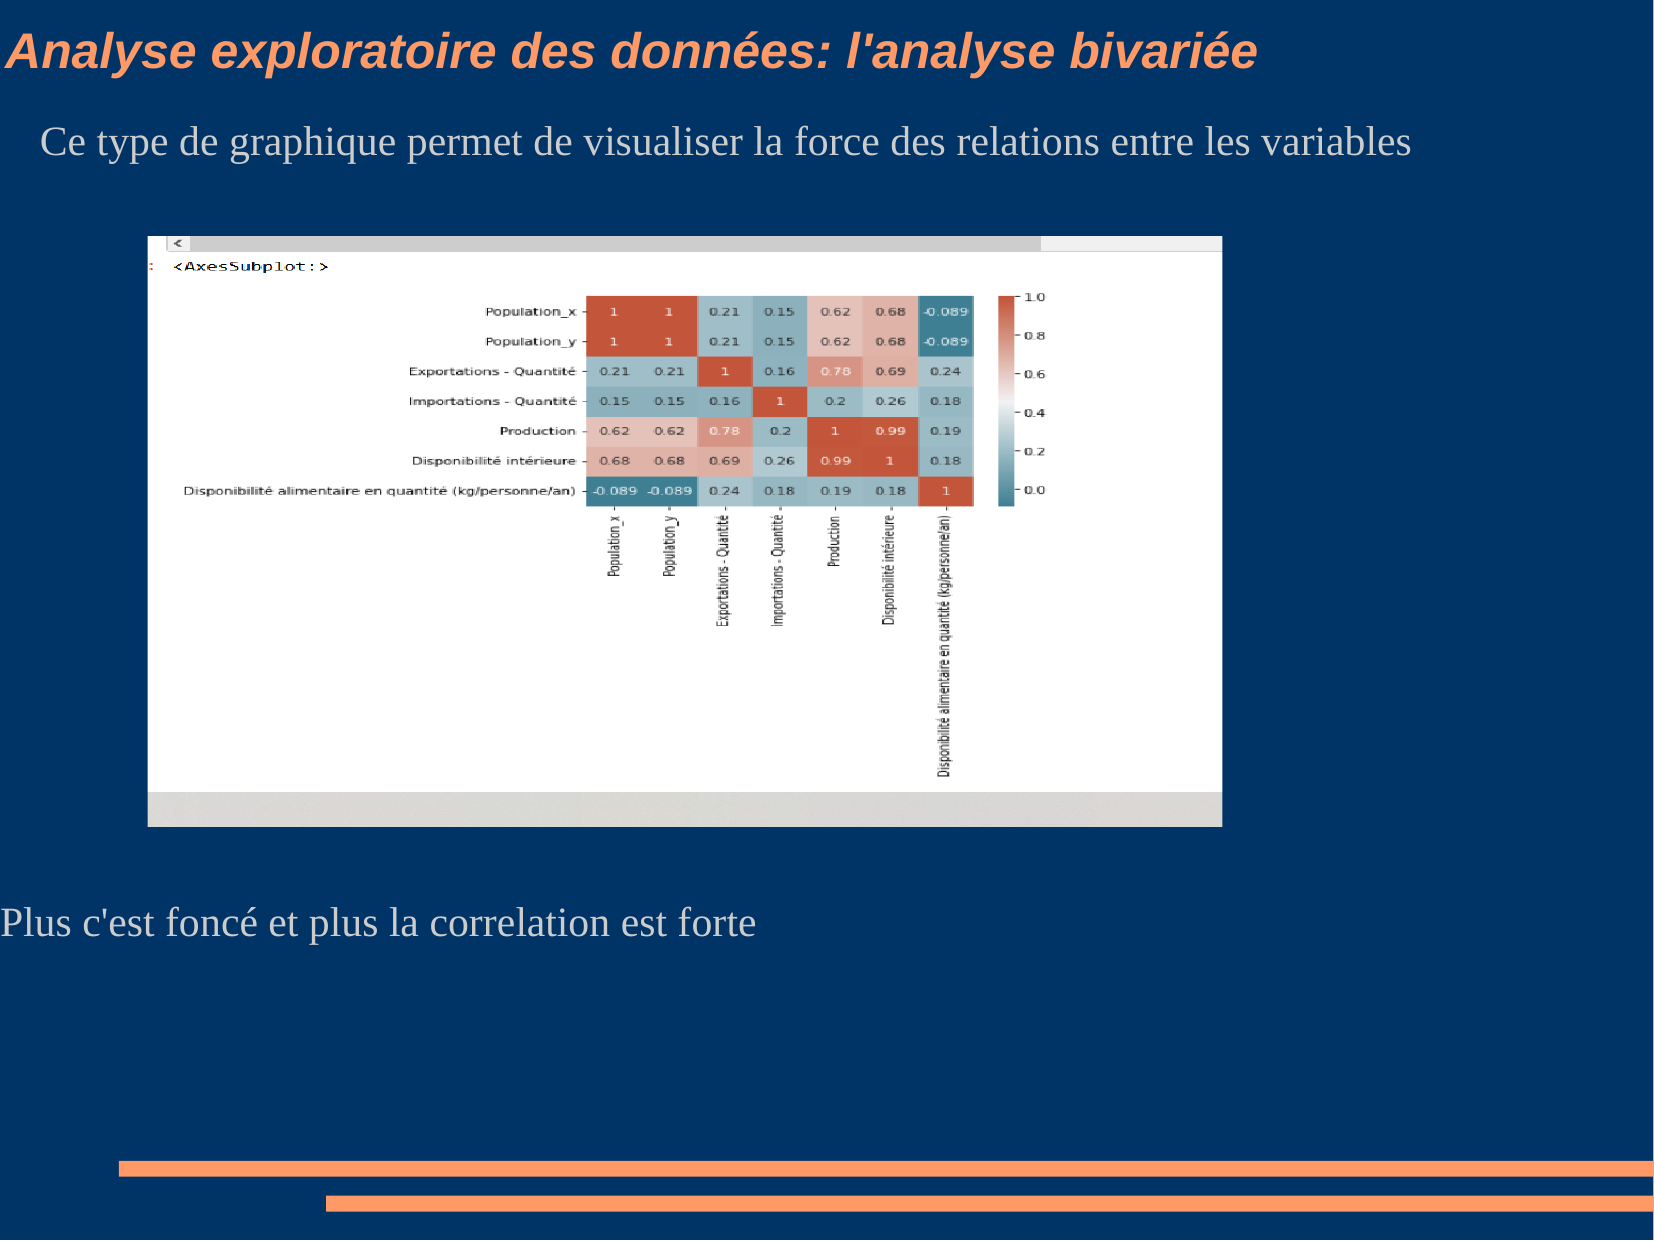

# Analyse exploratoire des données: l'analyse bivariée
 Ce type de graphique permet de visualiser la force des relations entre les variables
Plus c'est foncé et plus la correlation est forte